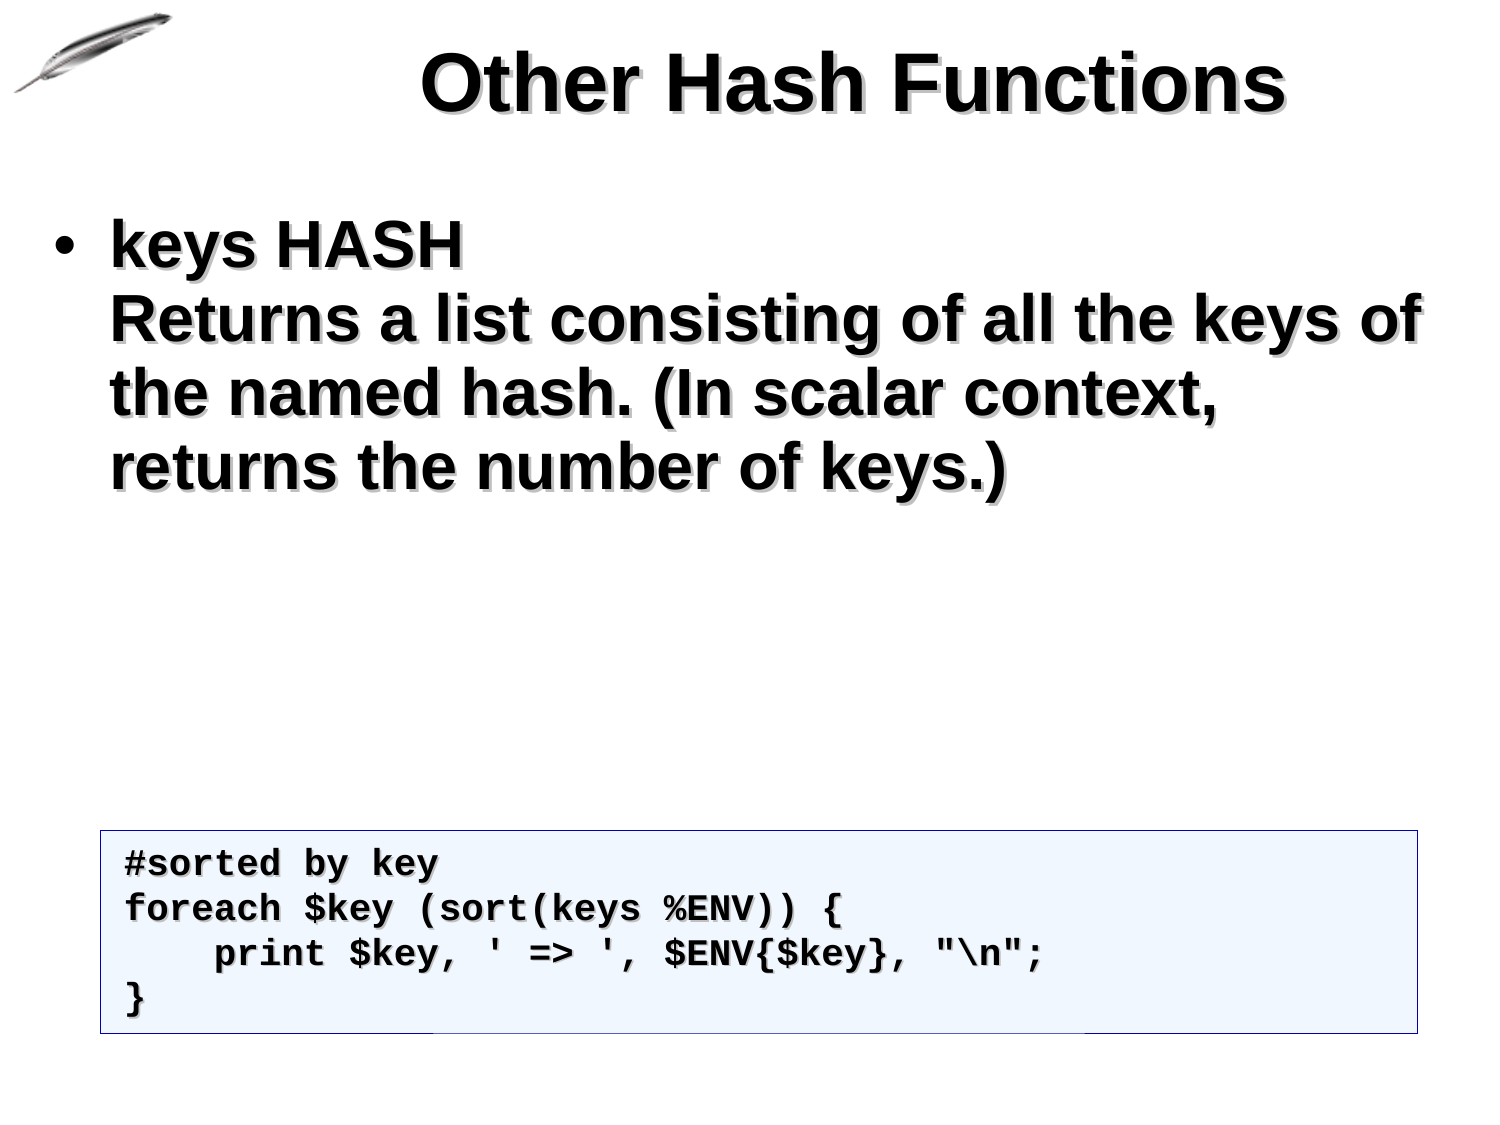

# Other Hash Functions
keys HASH
Returns a list consisting of all the keys of the named hash. (In scalar context, returns the number of keys.)
#sorted by key
foreach $key (sort(keys %ENV)) {
 print $key, ' => ', $ENV{$key}, "\n";
}